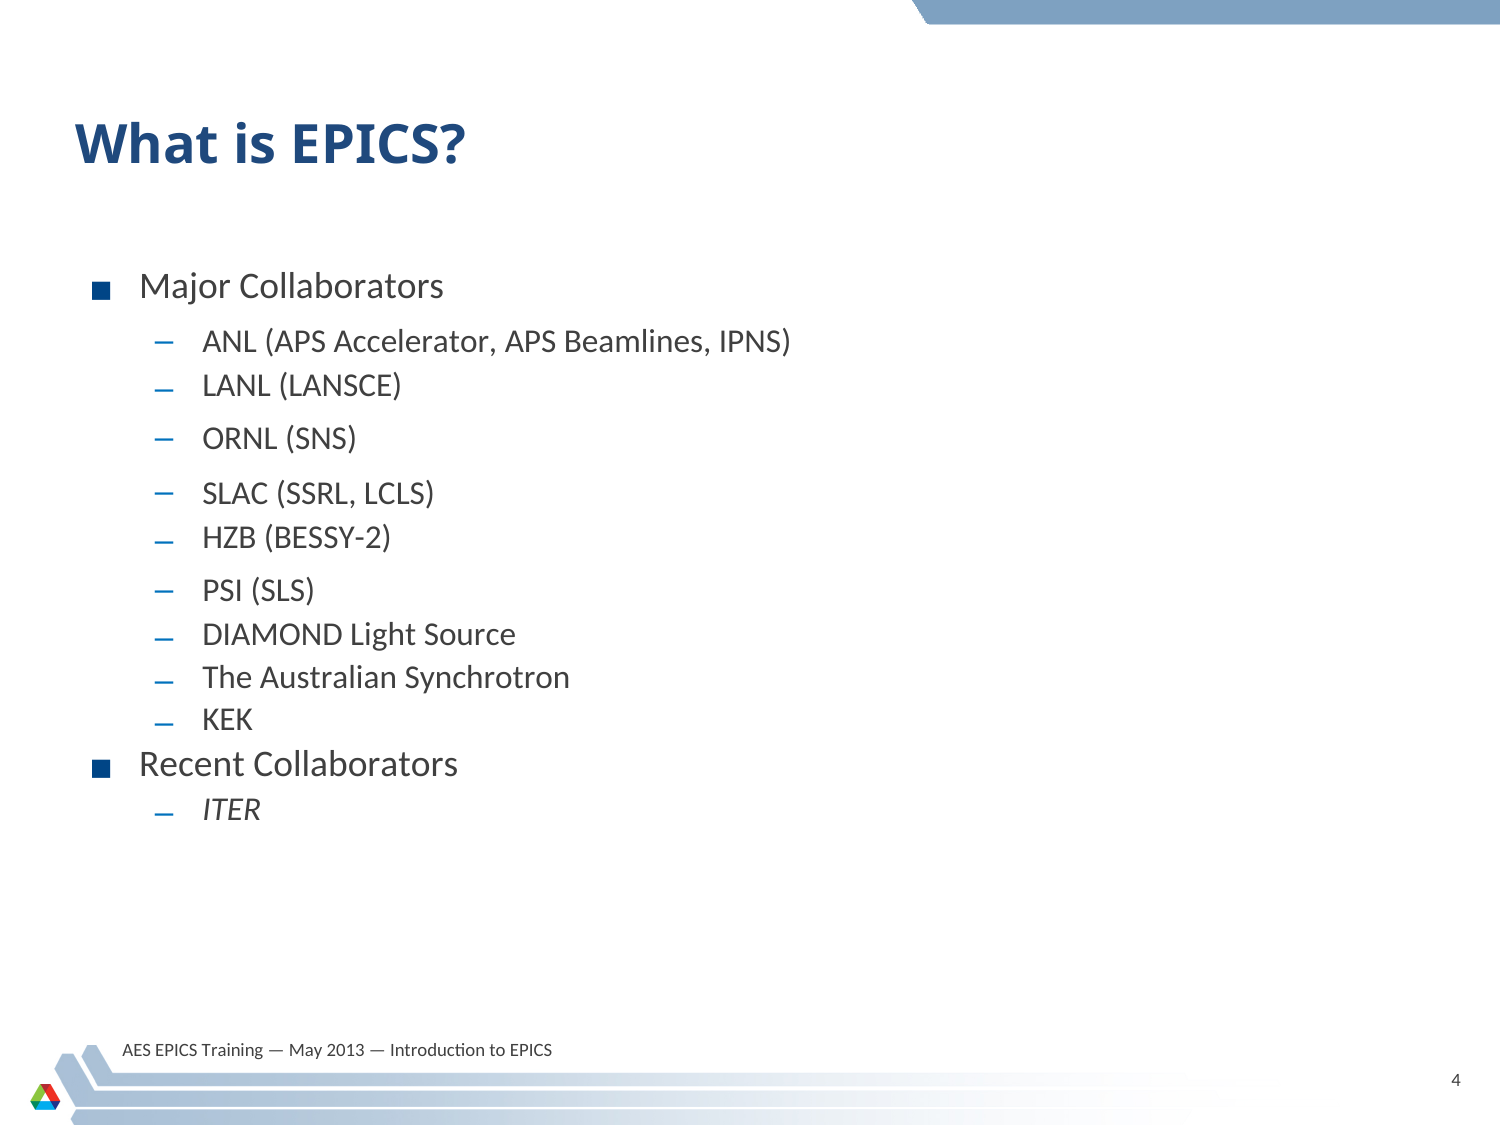

# What is EPICS?
Major Collaborators
ANL (APS Accelerator, APS Beamlines, IPNS)‏
LANL (LANSCE)
ORNL (SNS)‏
SLAC (SSRL, LCLS)‏
HZB (BESSY-2)
PSI (SLS)‏
DIAMOND Light Source
The Australian Synchrotron
KEK
Recent Collaborators
ITER
AES EPICS Training — May 2013 — Introduction to EPICS
4